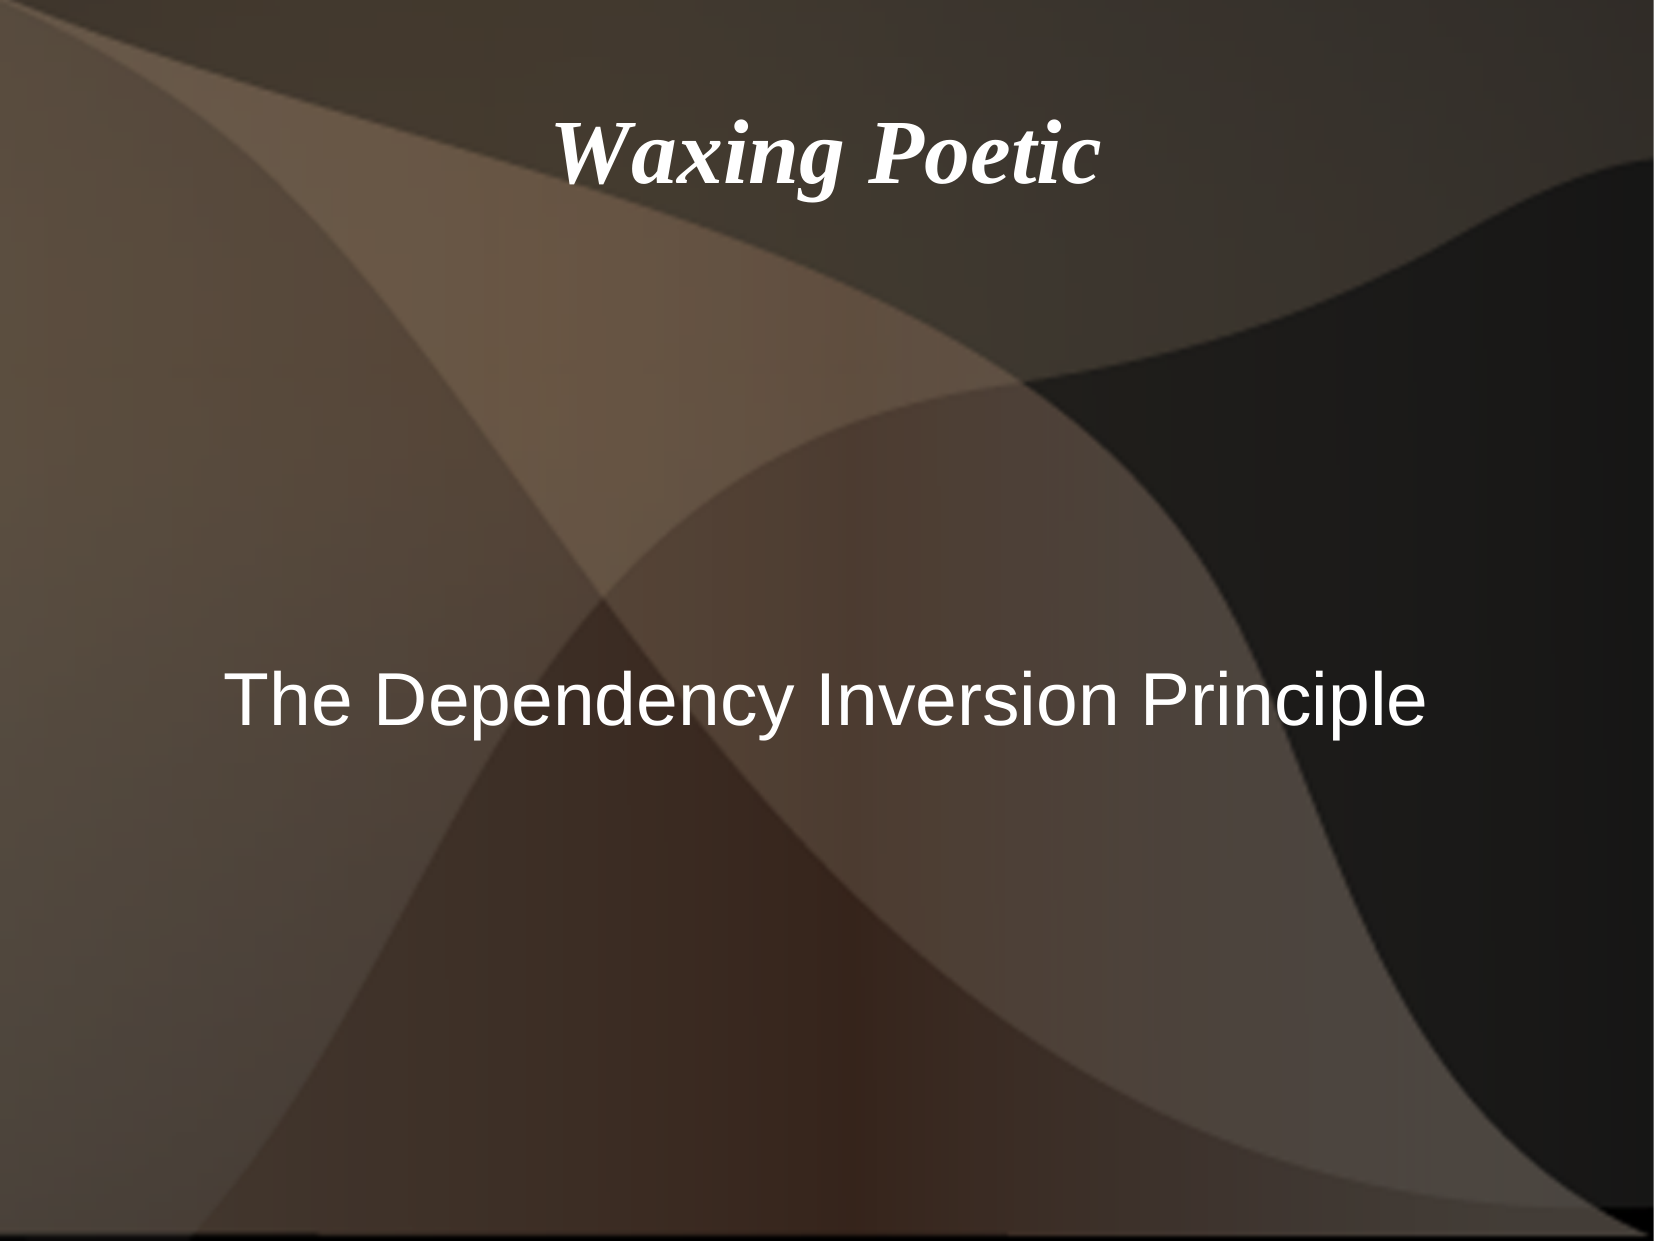

# Waxing Poetic
The Dependency Inversion Principle